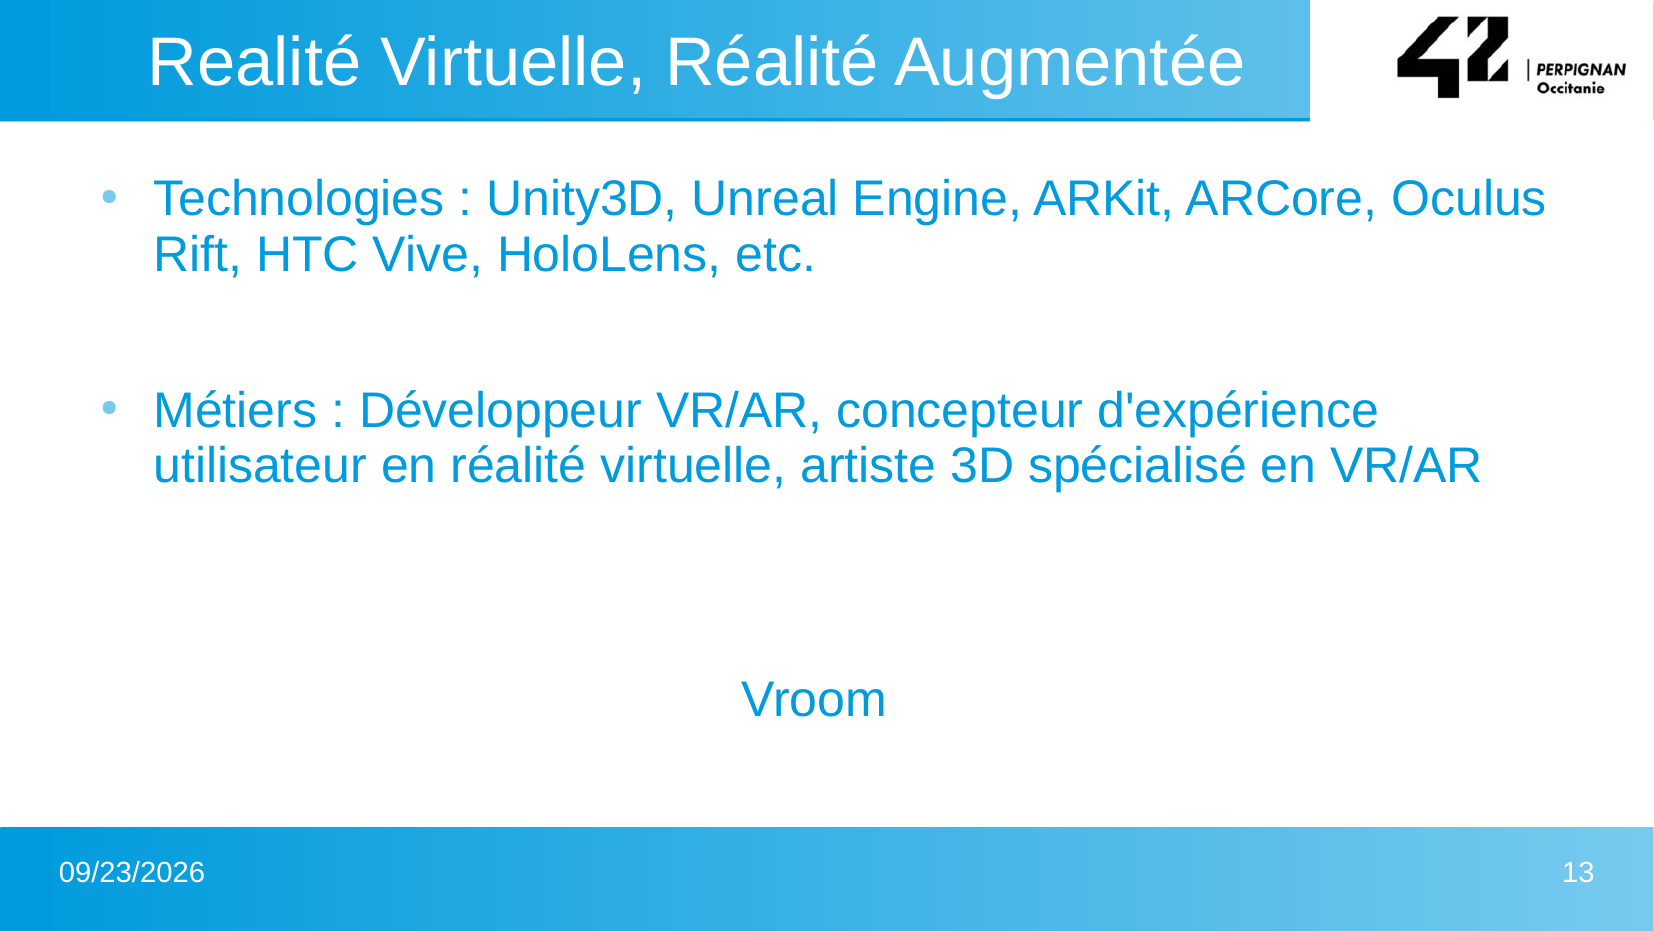

# Realité Virtuelle, Réalité Augmentée
Technologies : Unity3D, Unreal Engine, ARKit, ARCore, Oculus Rift, HTC Vive, HoloLens, etc.
Métiers : Développeur VR/AR, concepteur d'expérience utilisateur en réalité virtuelle, artiste 3D spécialisé en VR/AR
 Vroom
13